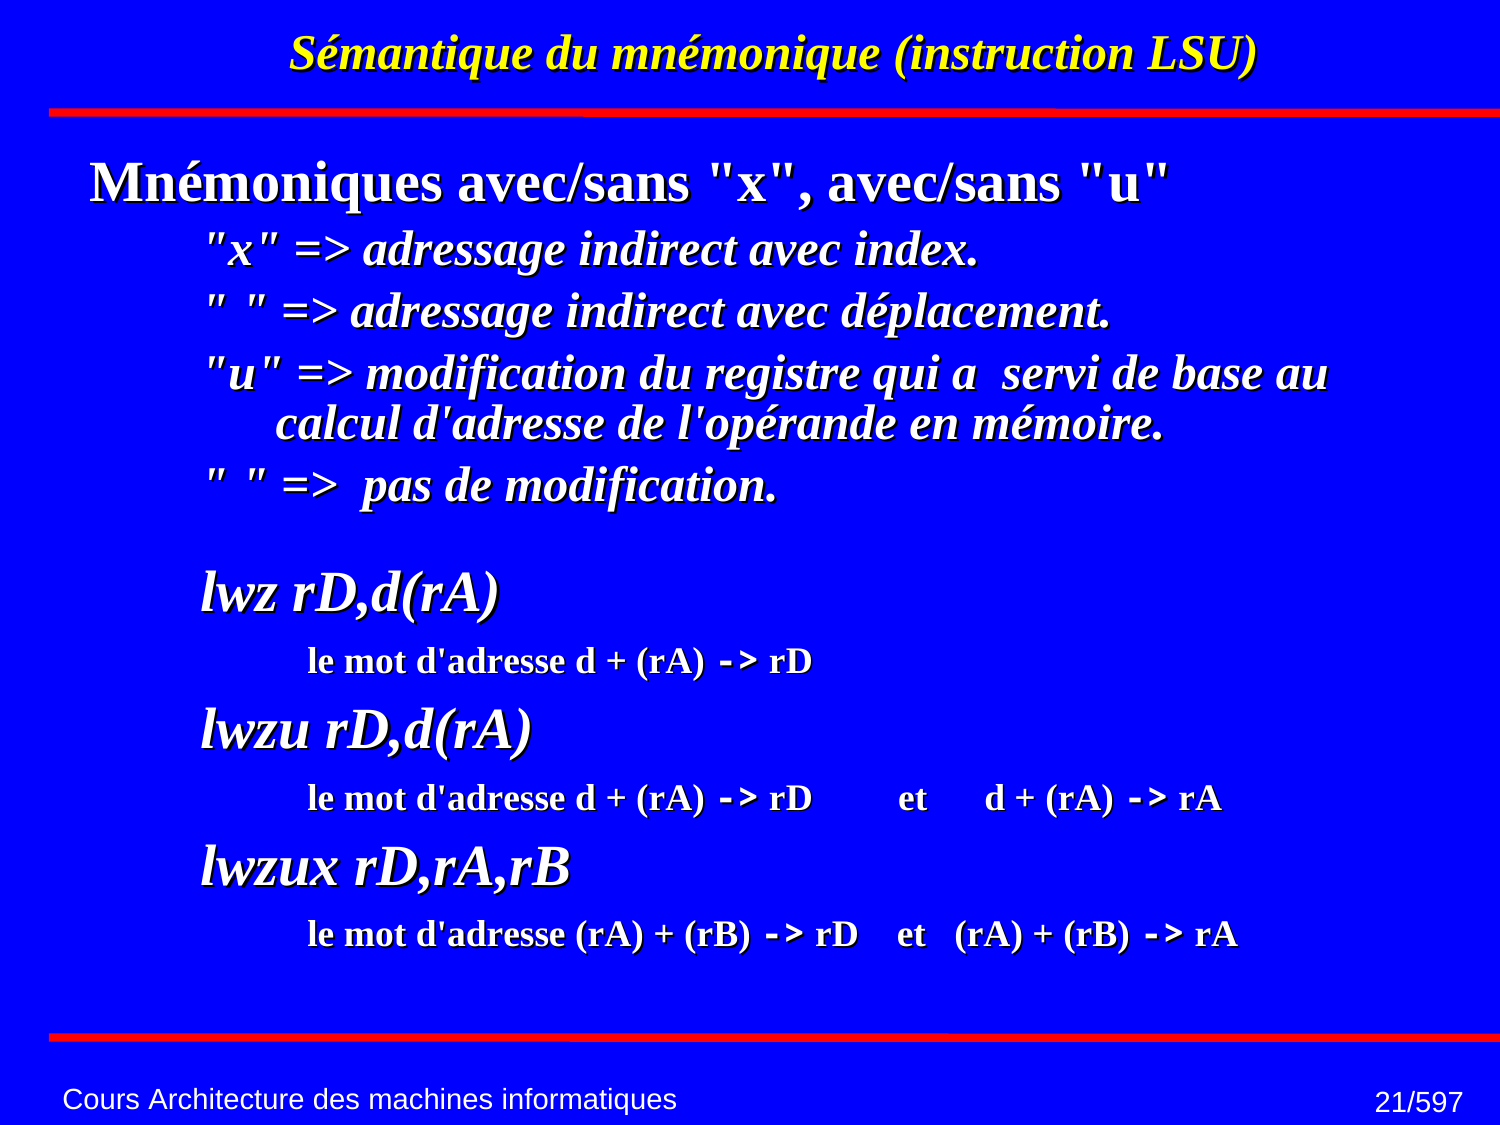

# Sémantique du mnémonique (instruction LSU)
Mnémoniques avec/sans "x", avec/sans "u"
"x" => adressage indirect avec index.
" " => adressage indirect avec déplacement.
"u" => modification du registre qui a servi de base au calcul d'adresse de l'opérande en mémoire.
" " => pas de modification.
lwz rD,d(rA)
le mot d'adresse d + (rA) -> rD
lwzu rD,d(rA)
le mot d'adresse d + (rA) -> rD et d + (rA) -> rA
lwzux rD,rA,rB
le mot d'adresse (rA) + (rB) -> rD et (rA) + (rB) -> rA